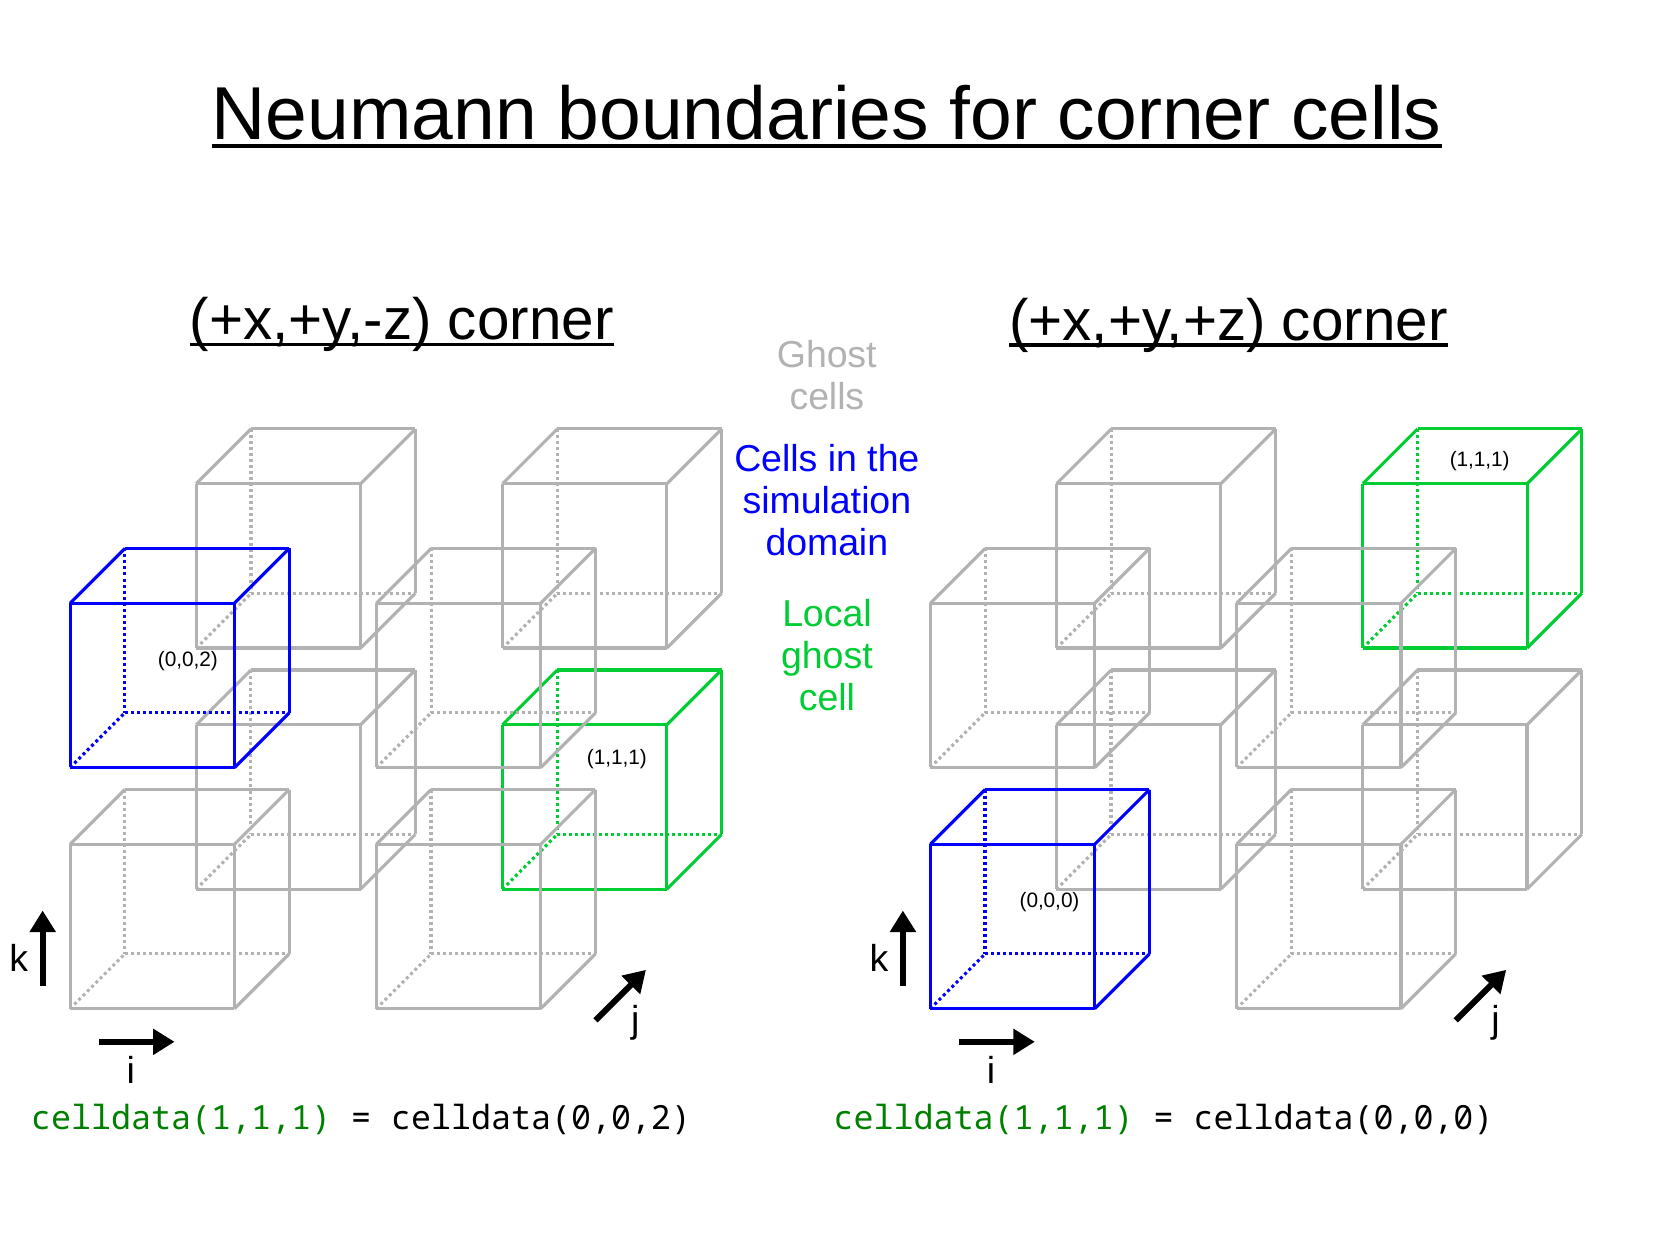

Neumann boundaries for corner cells
(+x,+y,-z) corner
(+x,+y,+z) corner
Ghost
cells
Cells in the simulation domain
(1,1,1)
Local ghost
cell
(0,0,2)
(1,1,1)
(0,0,0)
k
j
i
k
j
i
celldata(1,1,1) = celldata(0,0,2)
celldata(1,1,1) = celldata(0,0,0)